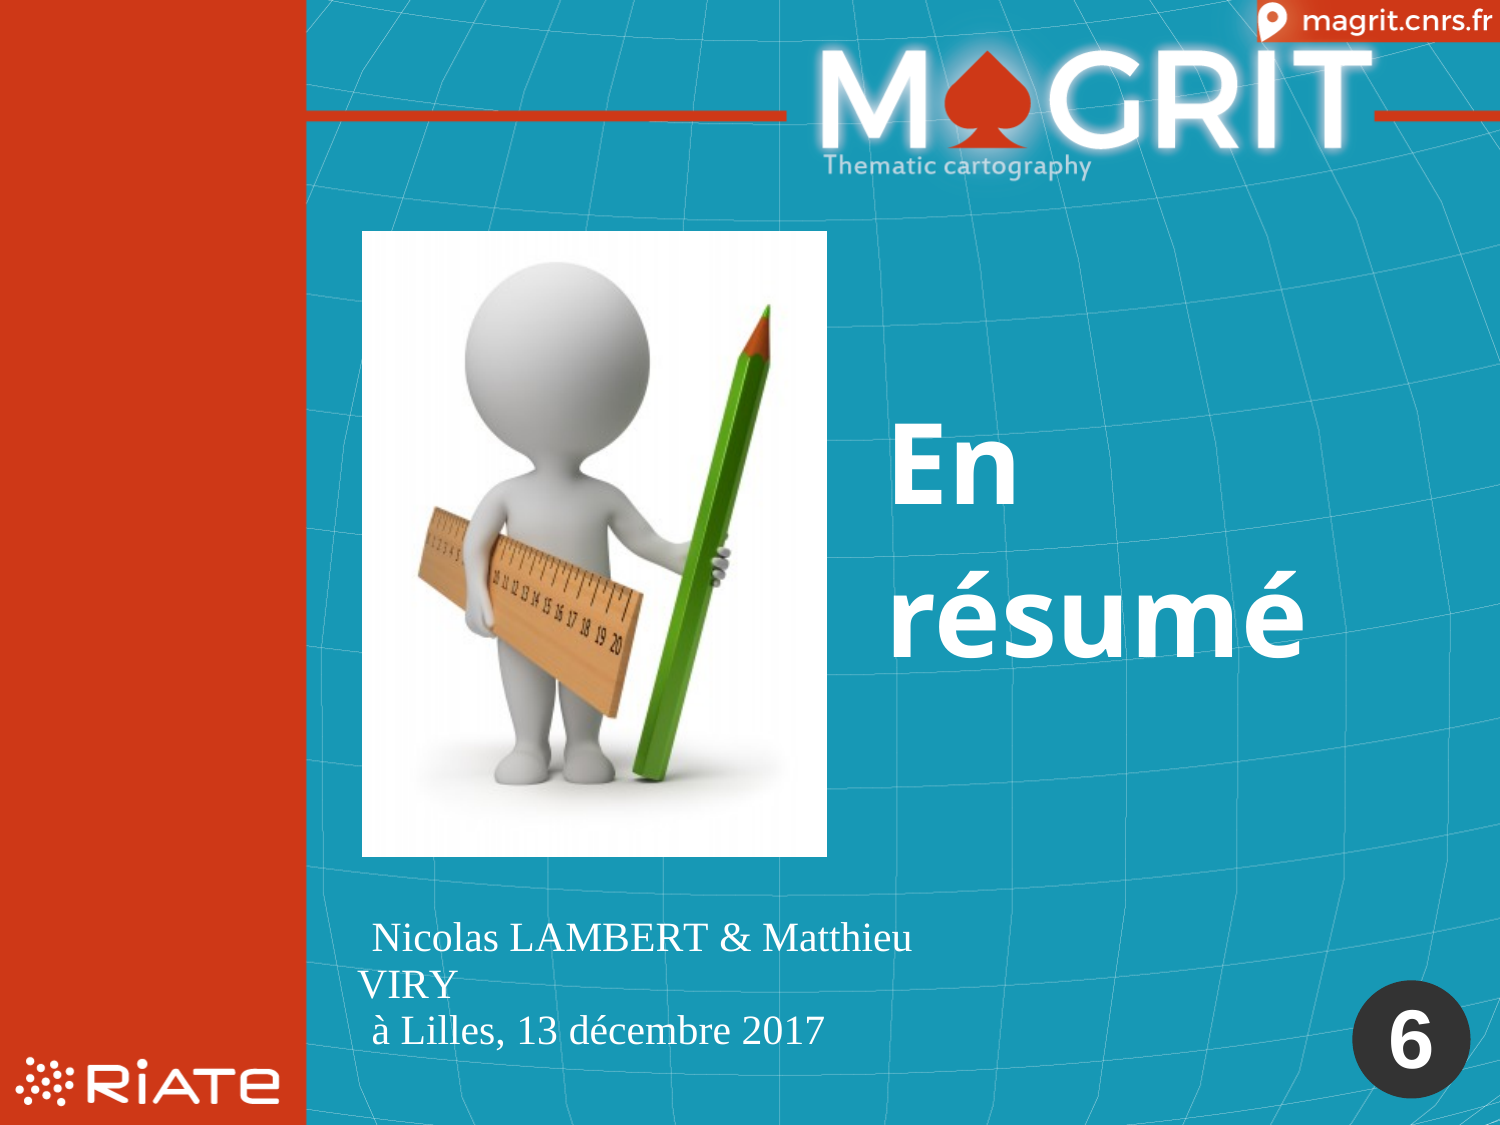

# En résumé
Nicolas LAMBERT & Matthieu VIRY
à Lilles, 13 décembre 2017
6